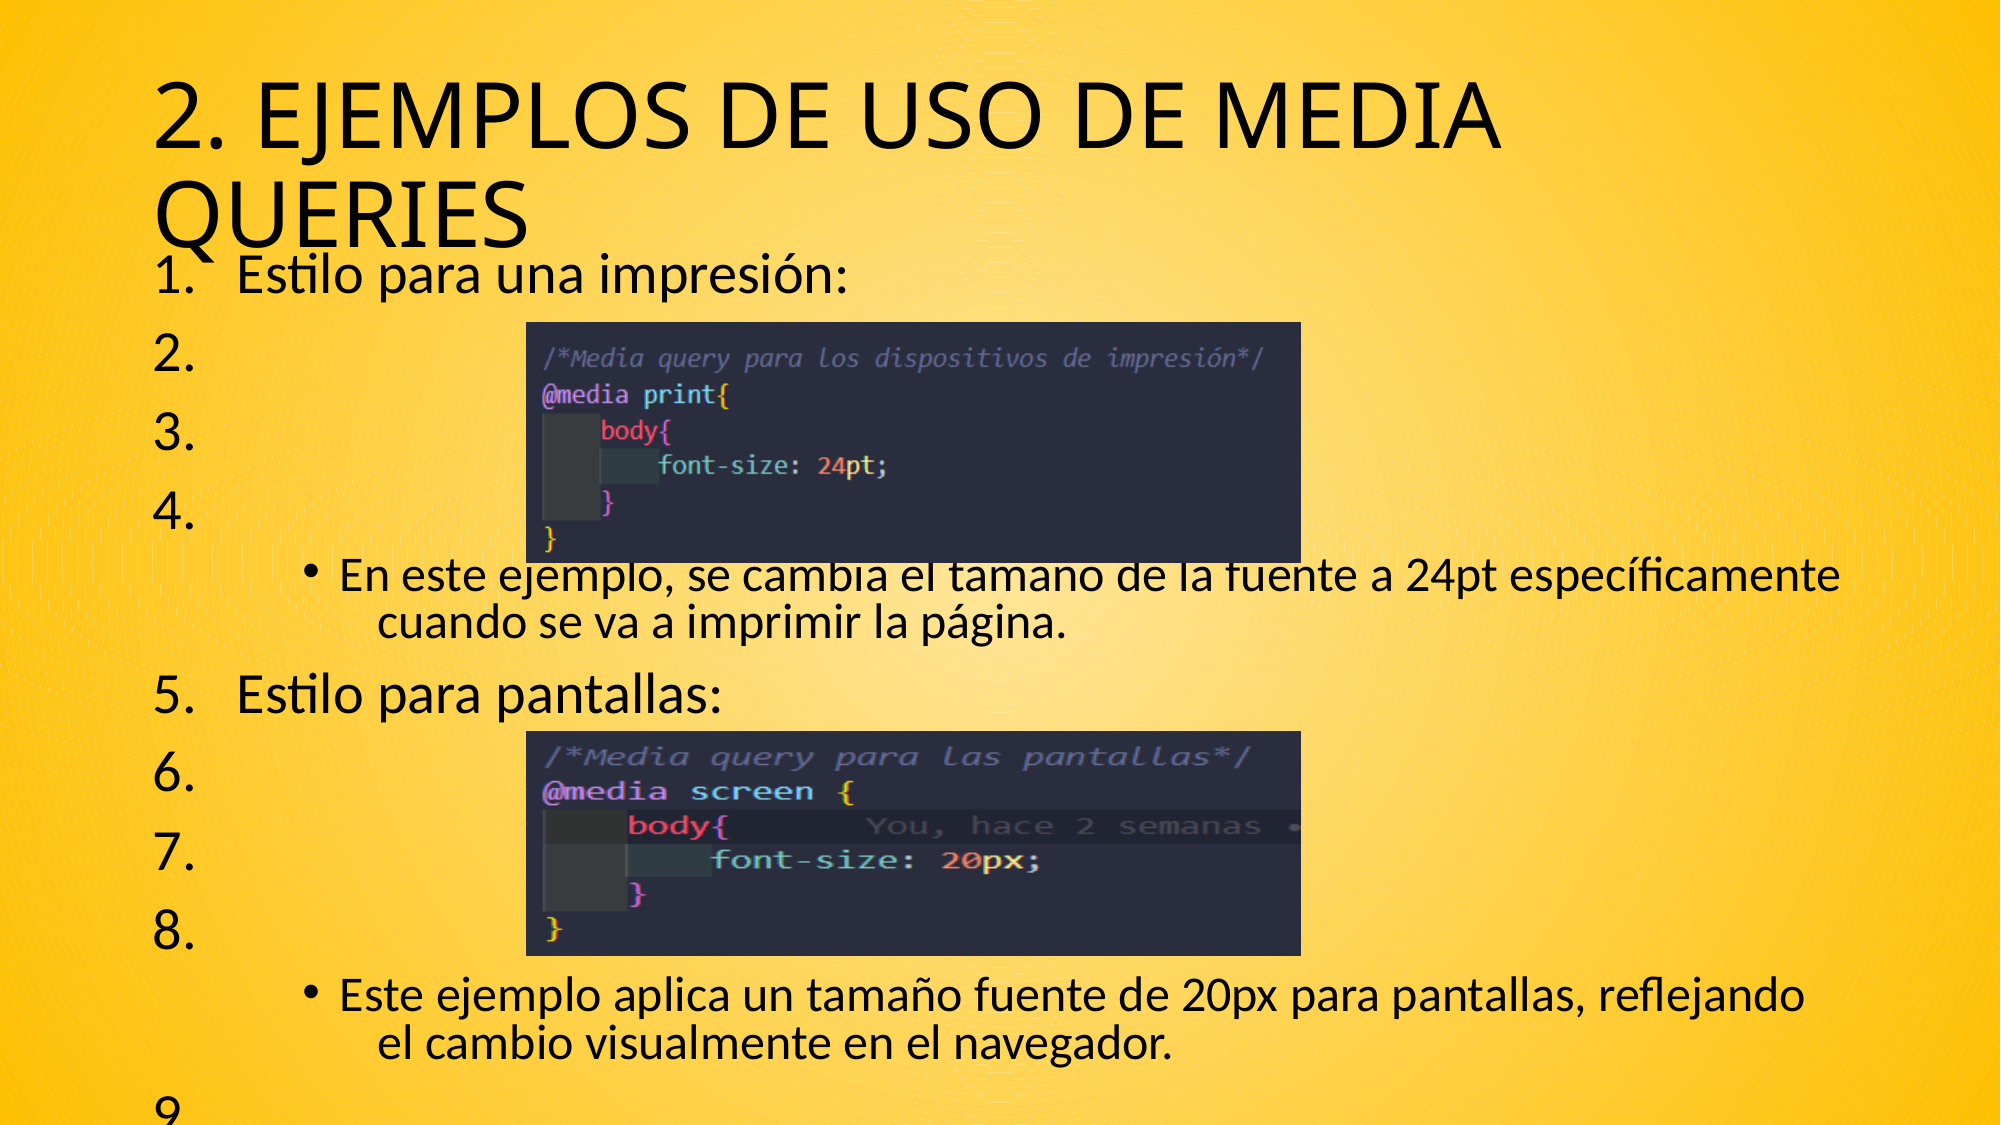

# 2. EJEMPLOS DE USO DE MEDIA QUERIES
Estilo para una impresión:
En este ejemplo, se cambia el tamaño de la fuente a 24pt específicamente cuando se va a imprimir la página.
Estilo para pantallas:
Este ejemplo aplica un tamaño fuente de 20px para pantallas, reflejando el cambio visualmente en el navegador.